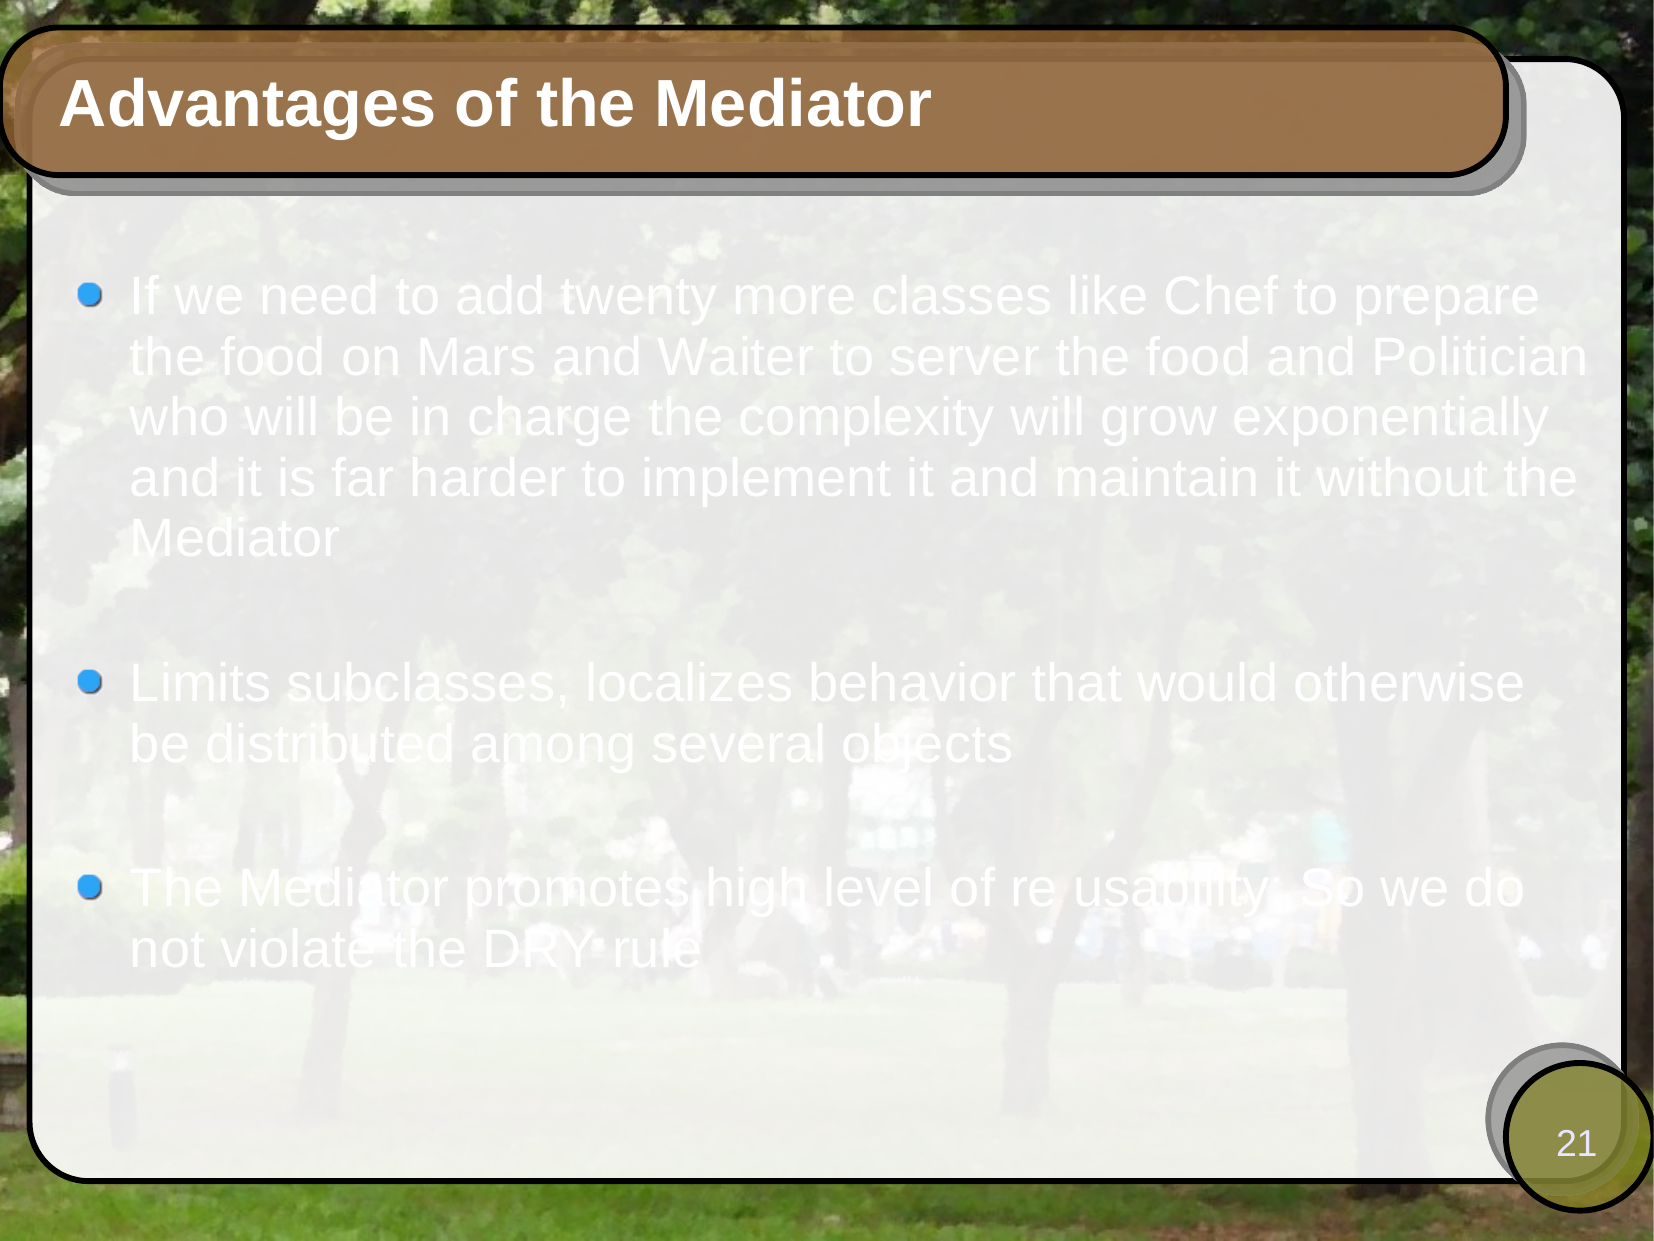

# Advantages of the Mediator
If we need to add twenty more classes like Chef to prepare the food on Mars and Waiter to server the food and Politician who will be in charge the complexity will grow exponentially and it is far harder to implement it and maintain it without the Mediator
Limits subclasses, localizes behavior that would otherwise be distributed among several objects
The Mediator promotes high level of re usability: So we do not violate the DRY rule
21